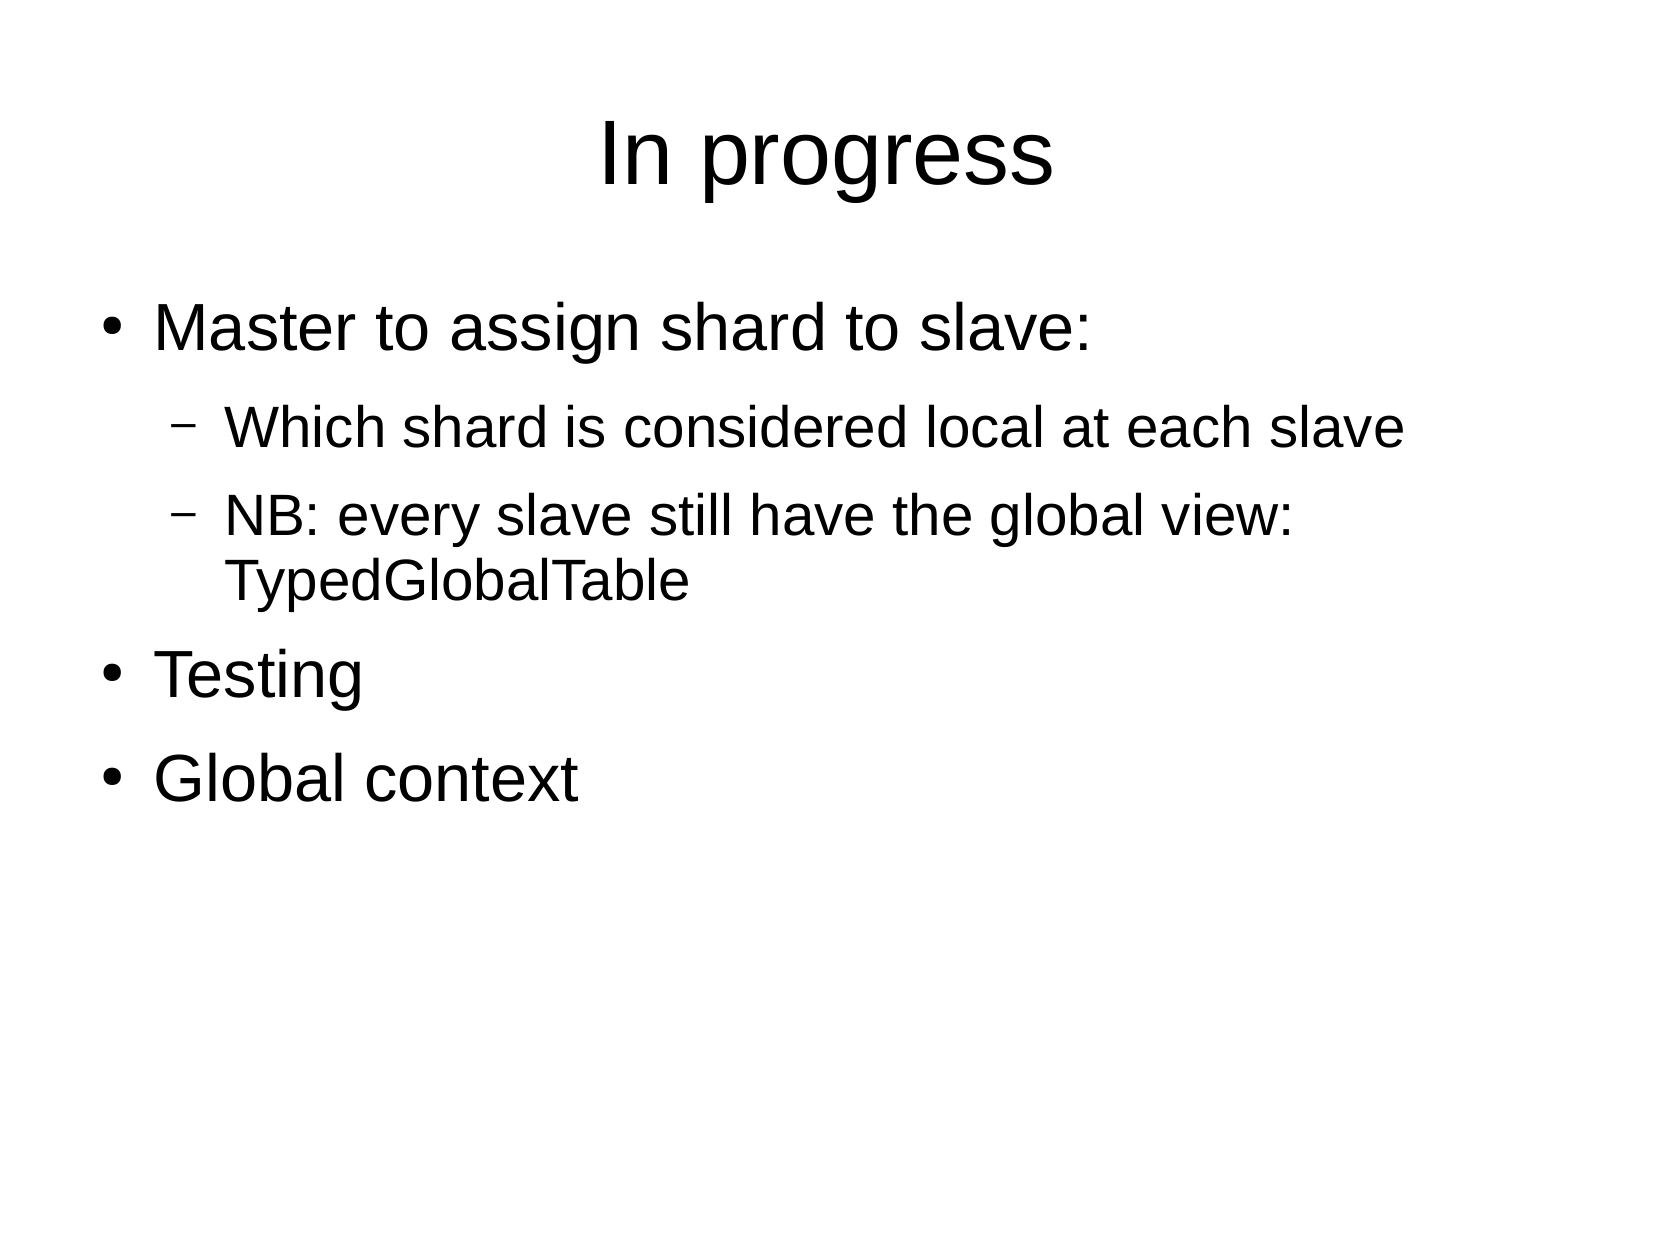

# In progress
Master to assign shard to slave:
Which shard is considered local at each slave
NB: every slave still have the global view: TypedGlobalTable
Testing
Global context